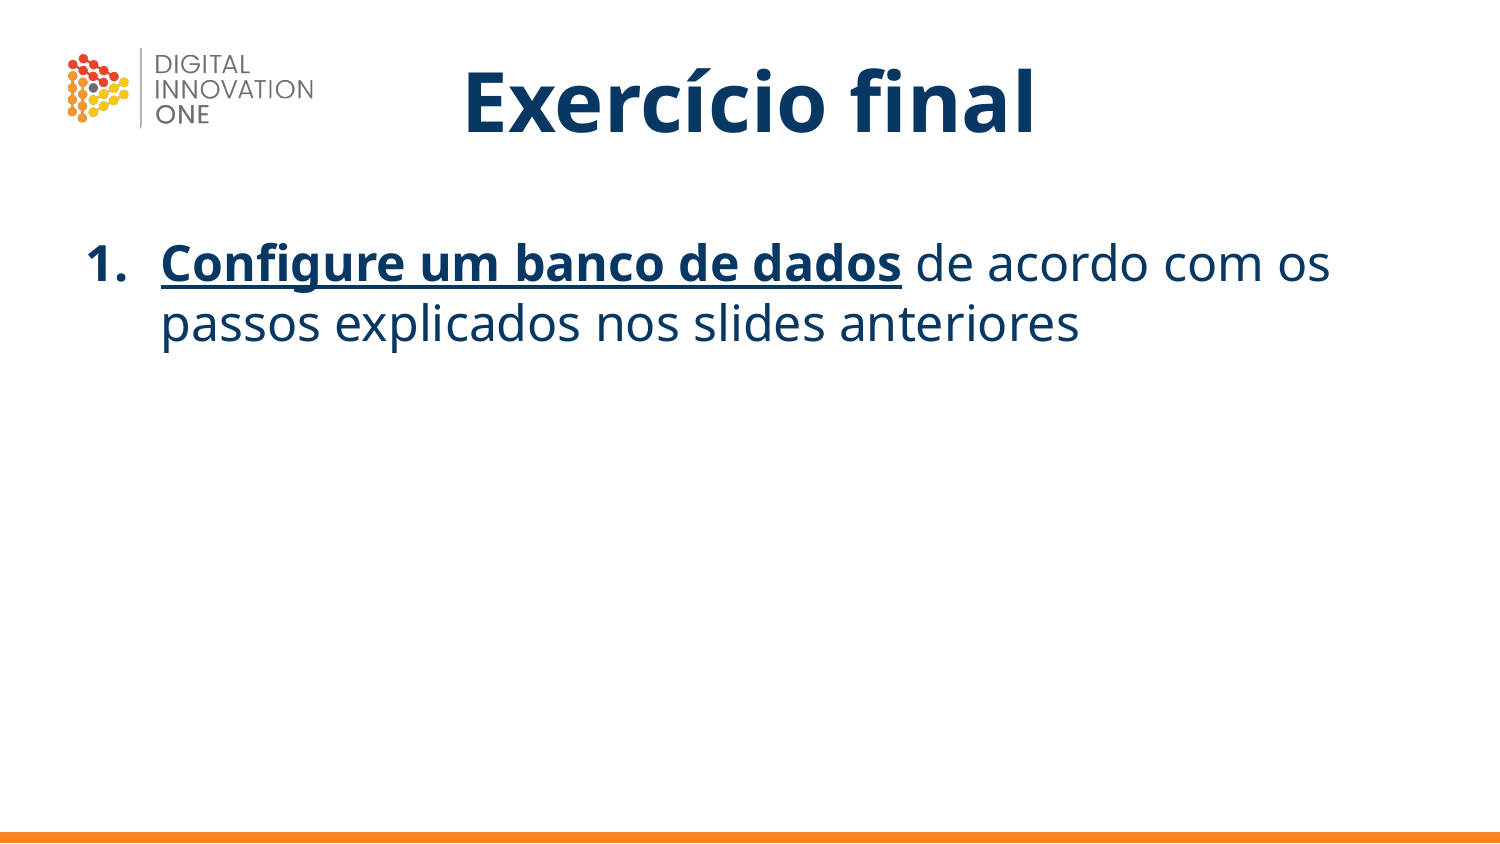

# Exercício final
Configure um banco de dados de acordo com os passos explicados nos slides anteriores